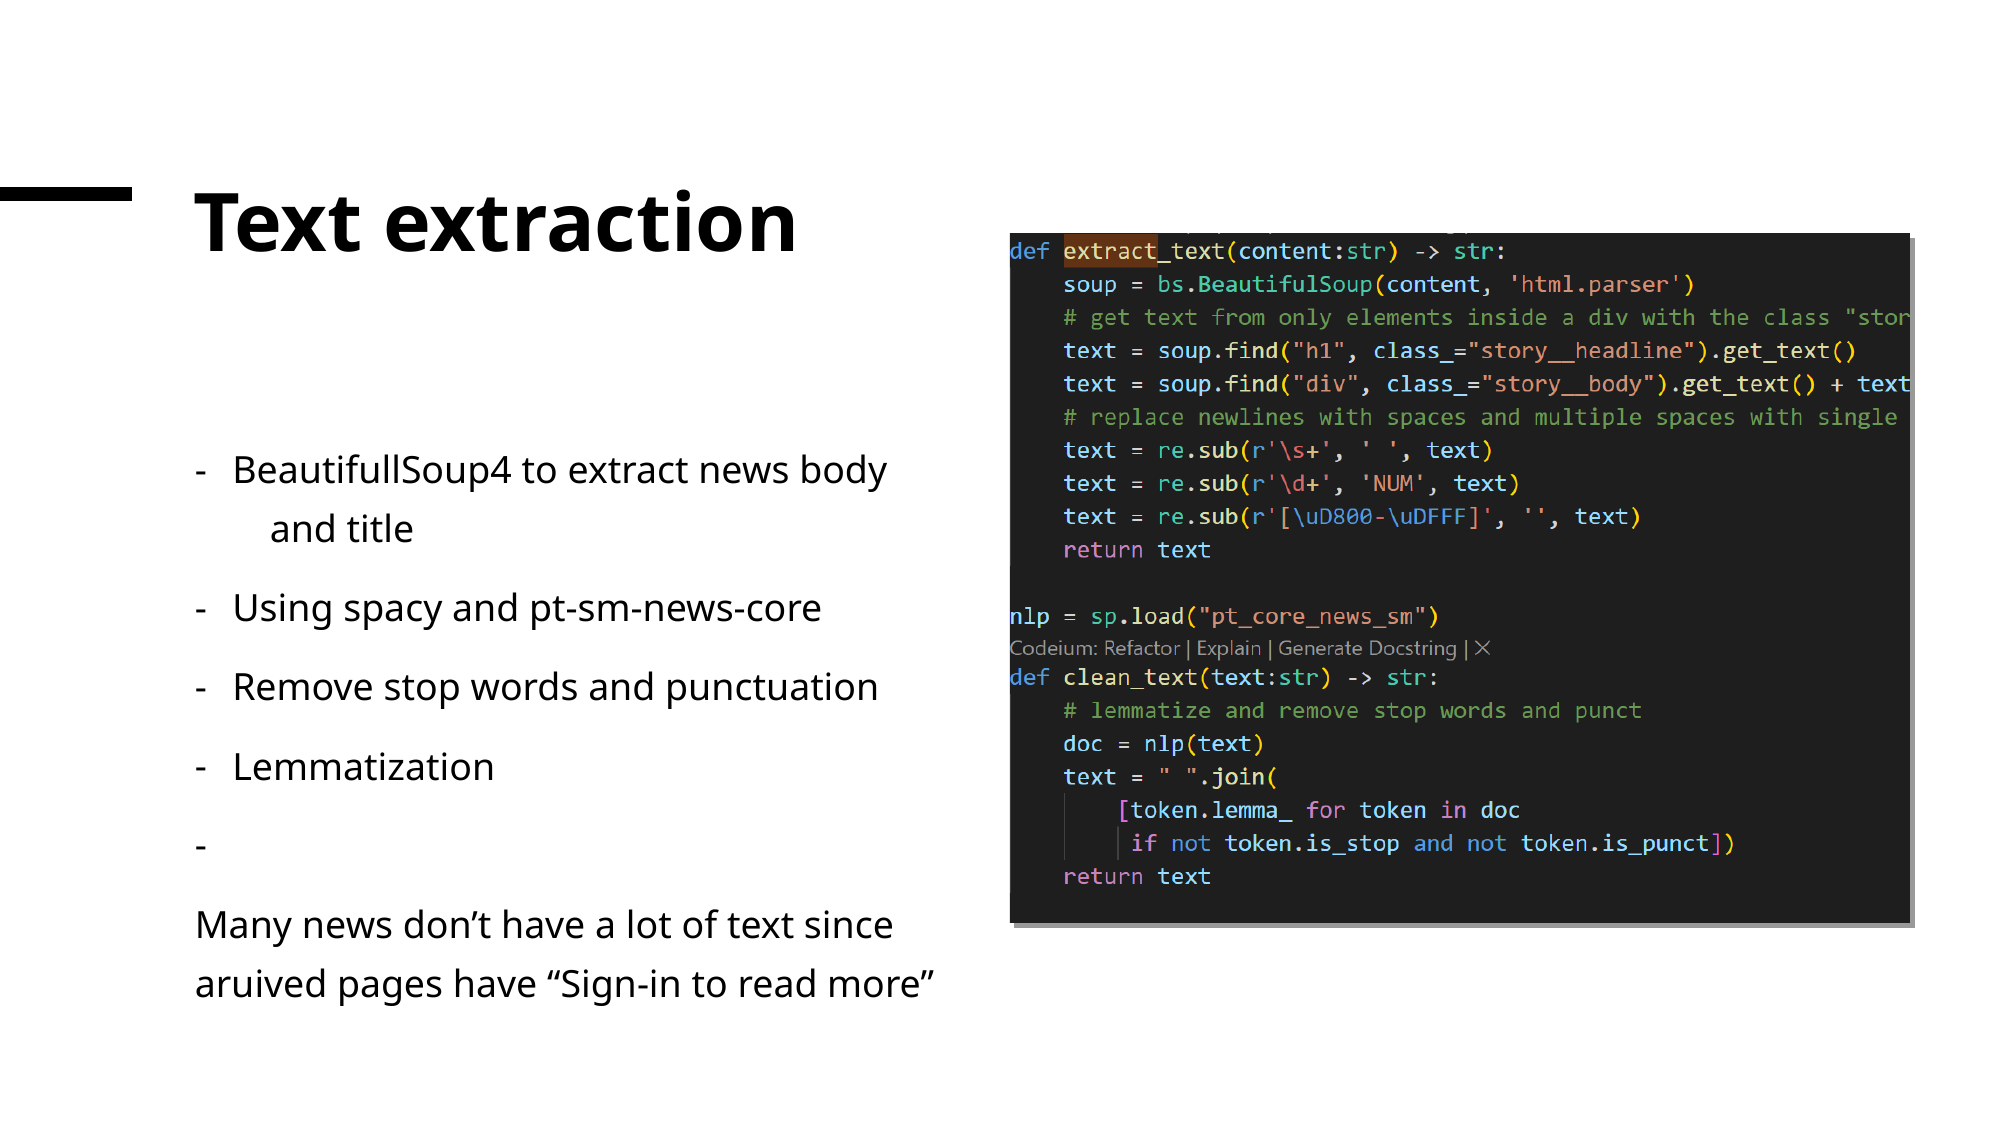

# Text extraction
BeautifullSoup4 to extract news body and title
Using spacy and pt-sm-news-core
Remove stop words and punctuation
Lemmatization
Many news don’t have a lot of text since aruived pages have “Sign-in to read more”